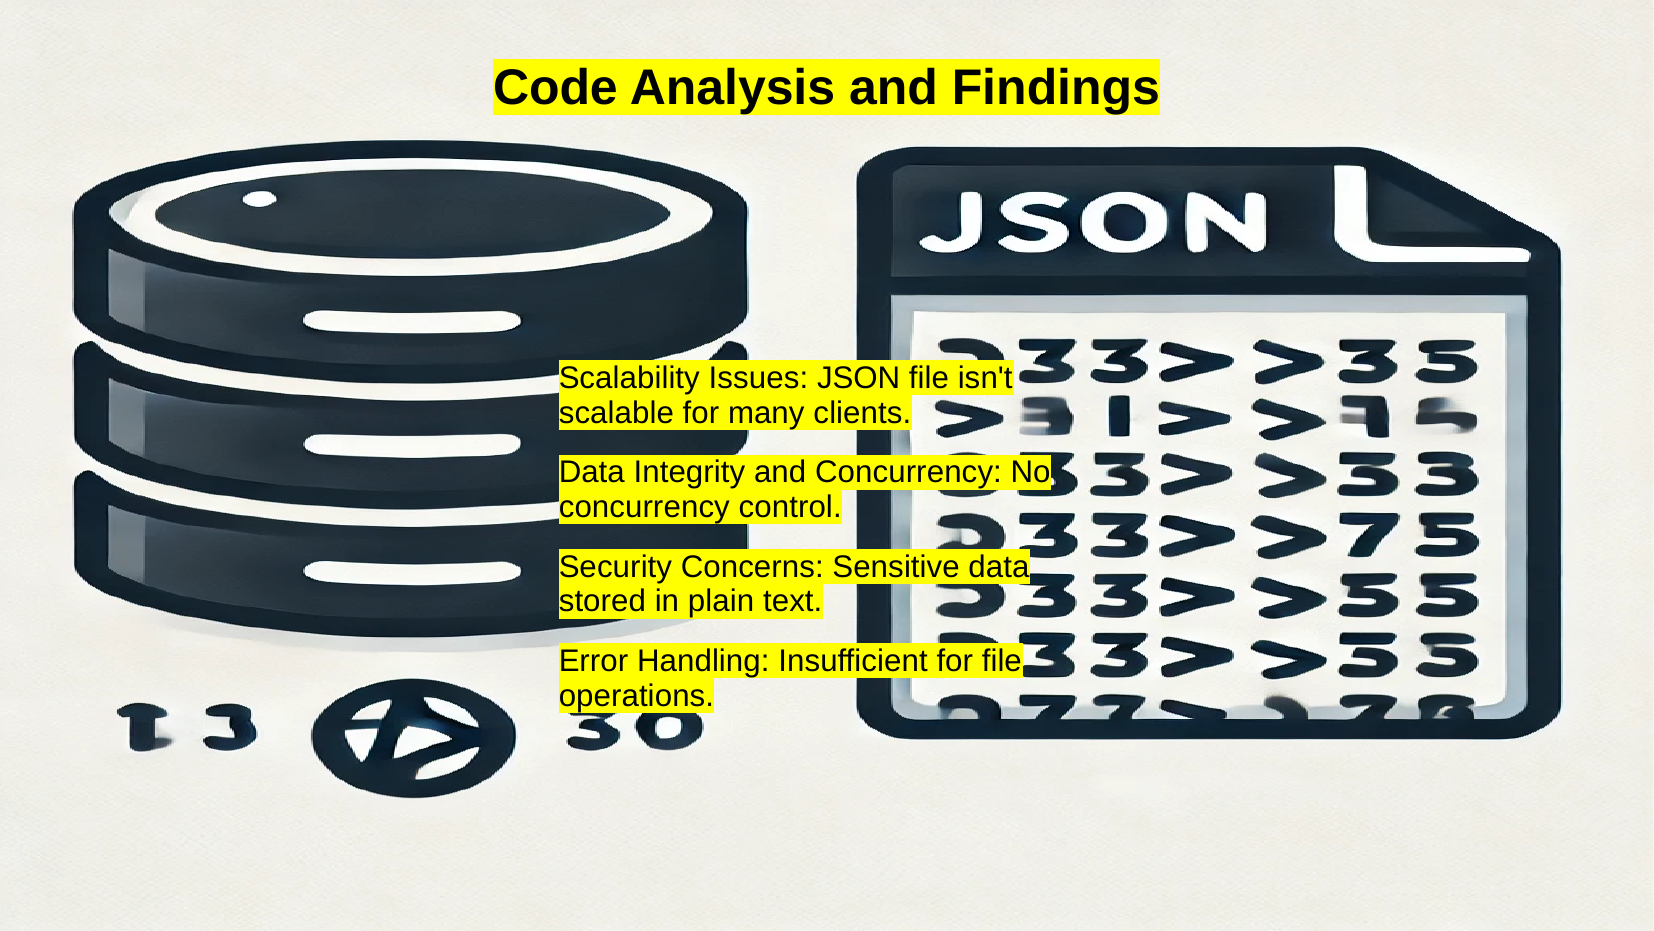

# Code Analysis and Findings
Scalability Issues: JSON file isn't scalable for many clients.
Data Integrity and Concurrency: No concurrency control.
Security Concerns: Sensitive data stored in plain text.
Error Handling: Insufficient for file operations.